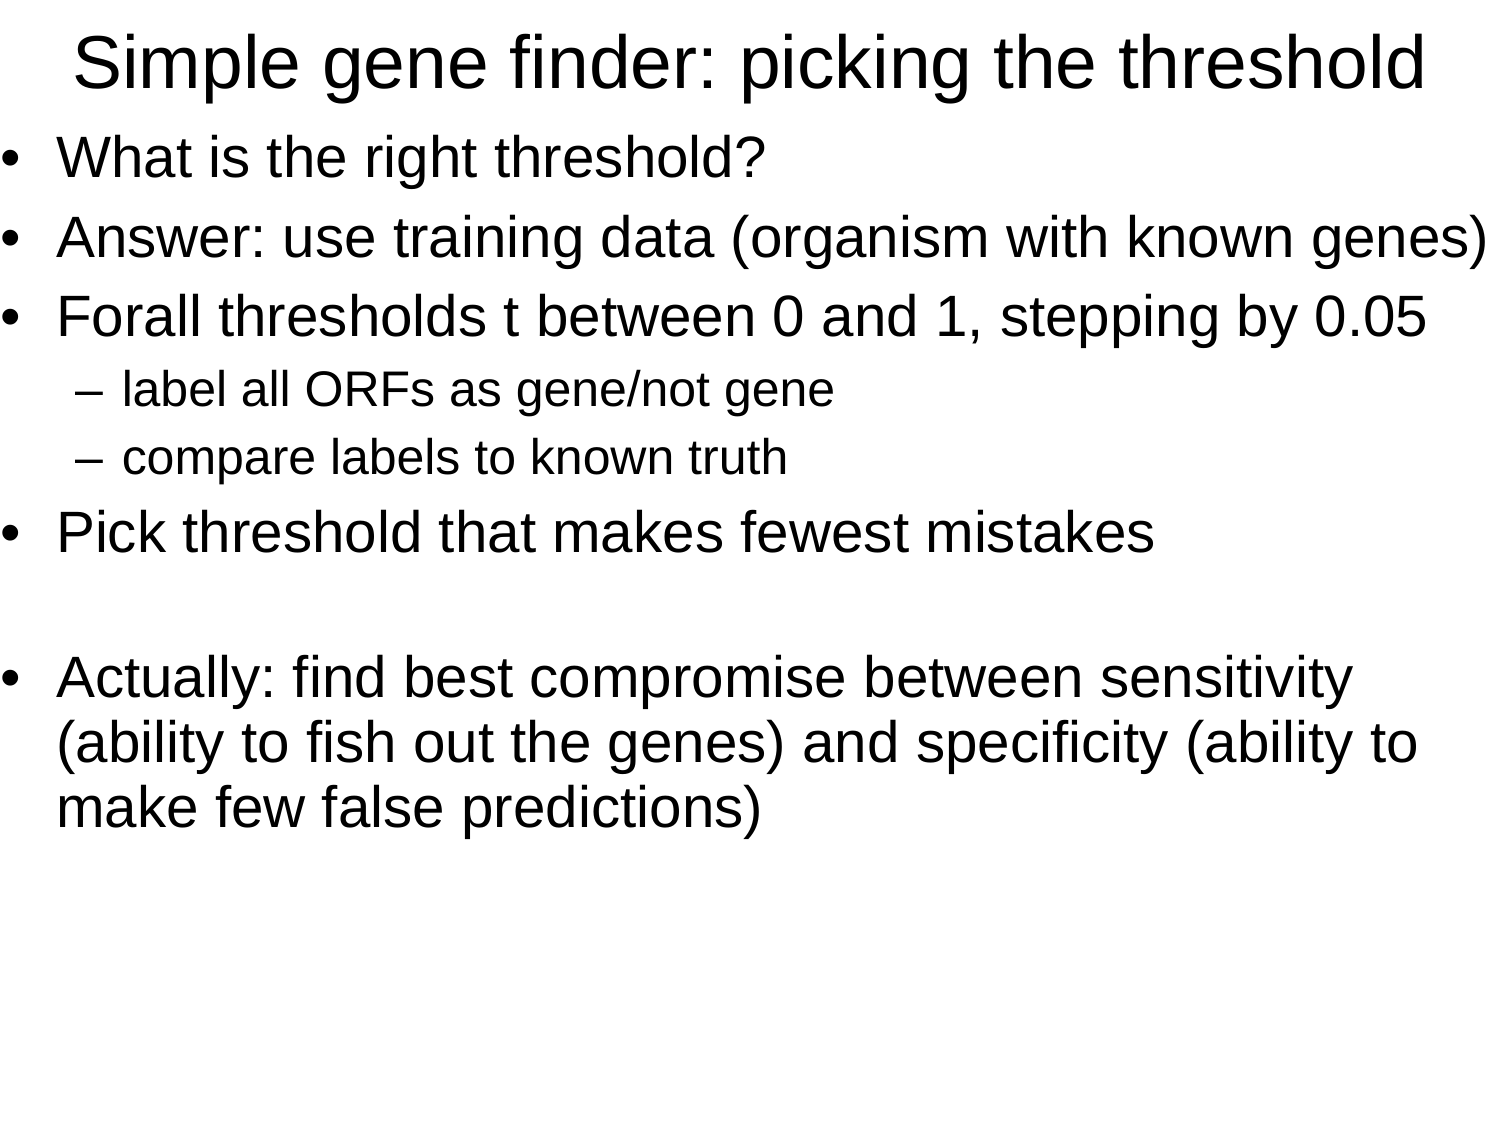

# Simple gene finder: picking the threshold
What is the right threshold?
Answer: use training data (organism with known genes)
Forall thresholds t between 0 and 1, stepping by 0.05
label all ORFs as gene/not gene
compare labels to known truth
Pick threshold that makes fewest mistakes
Actually: find best compromise between sensitivity (ability to fish out the genes) and specificity (ability to make few false predictions)